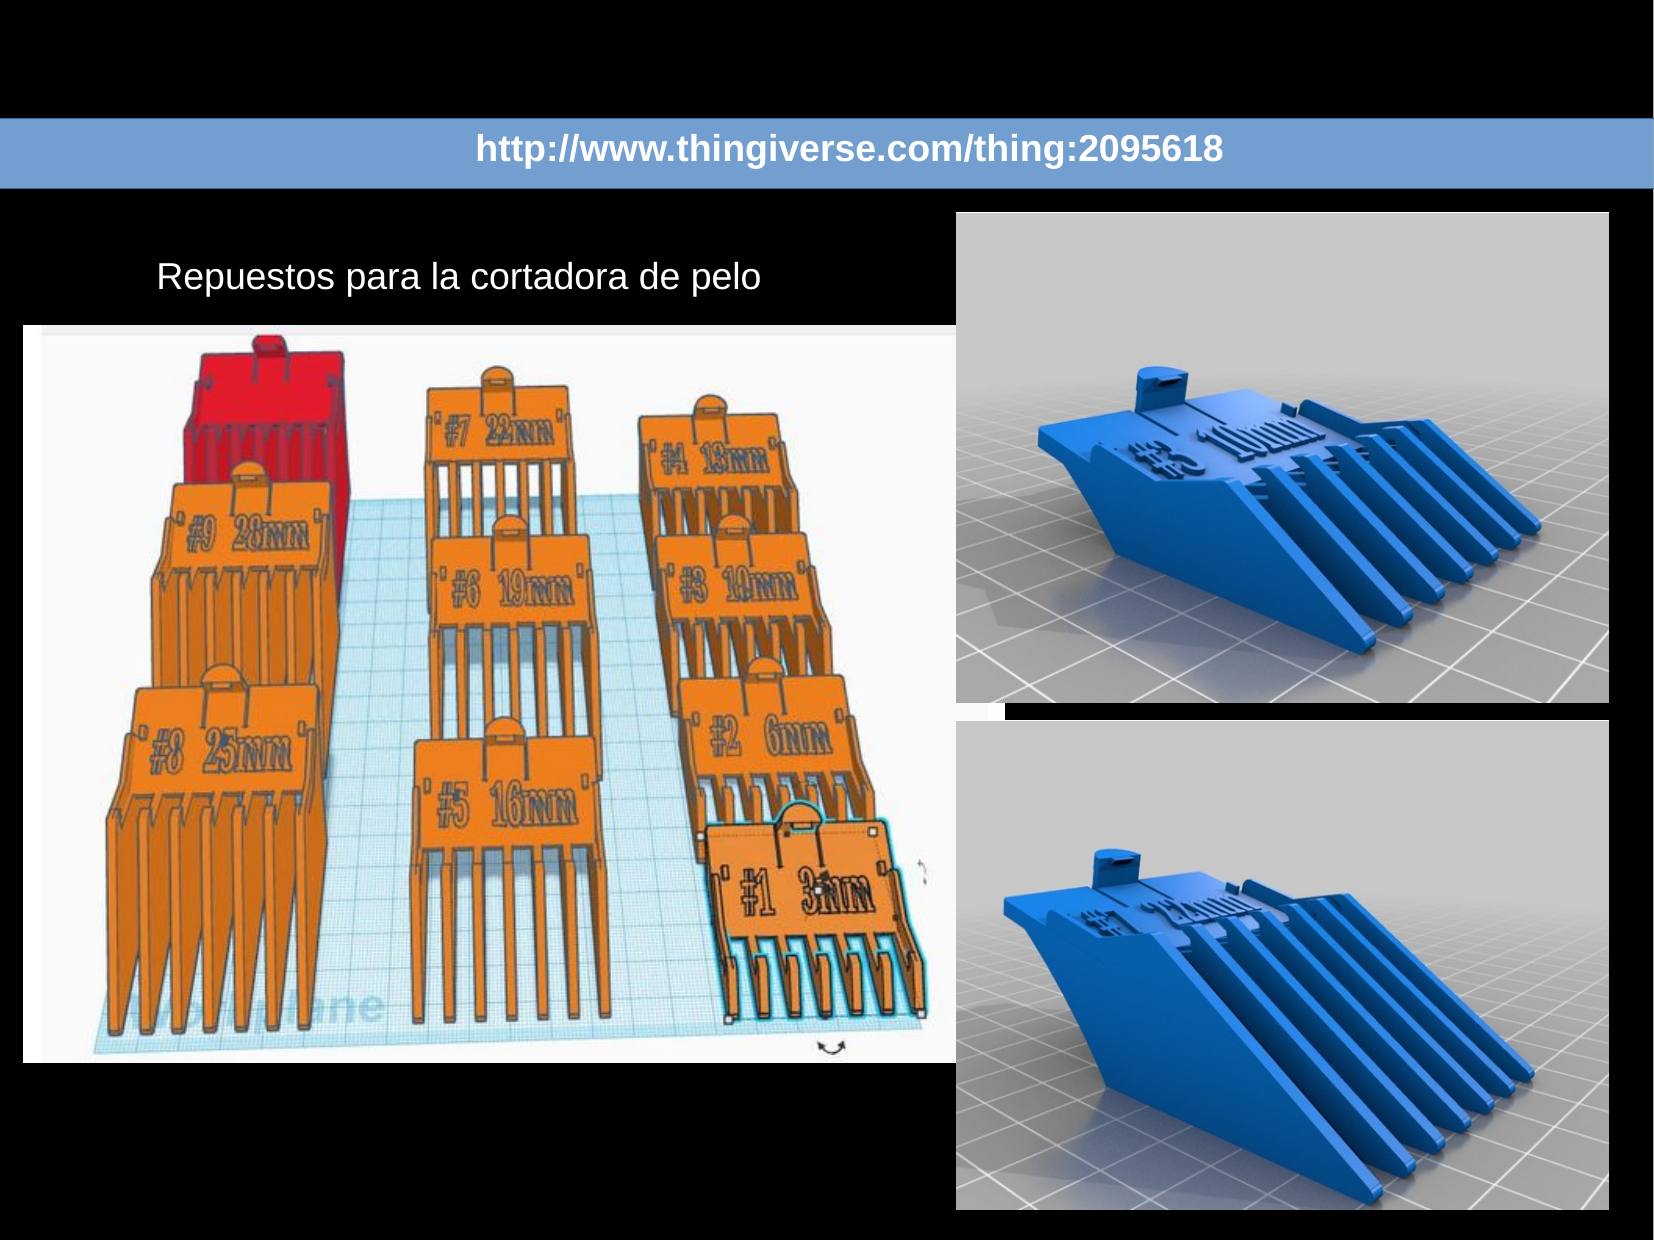

http://www.thingiverse.com/thing:2095618
Repuestos para la cortadora de pelo